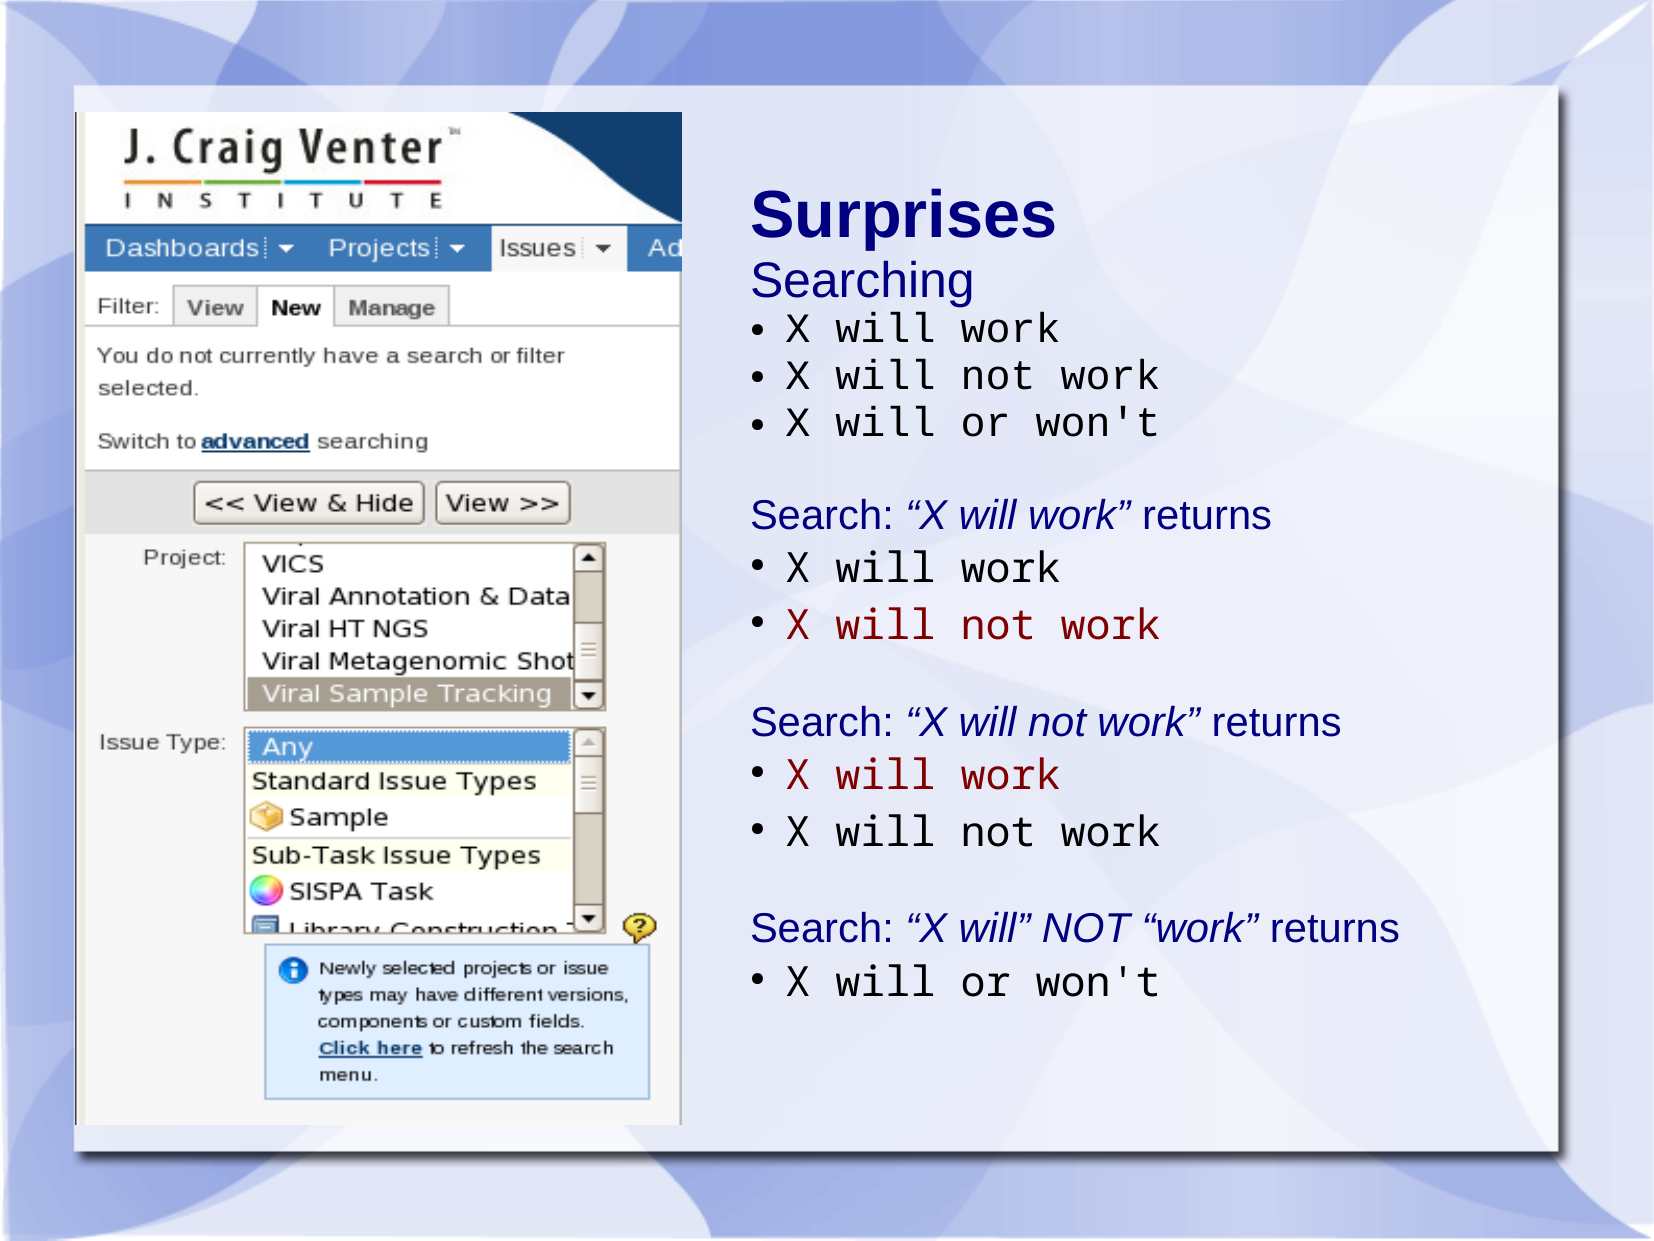

# Surprises
Searching
X will work
X will not work
X will or won't
Search: “X will work” returns
X will work
X will not work
Search: “X will not work” returns
X will work
X will not work
Search: “X will” NOT “work” returns
X will or won't